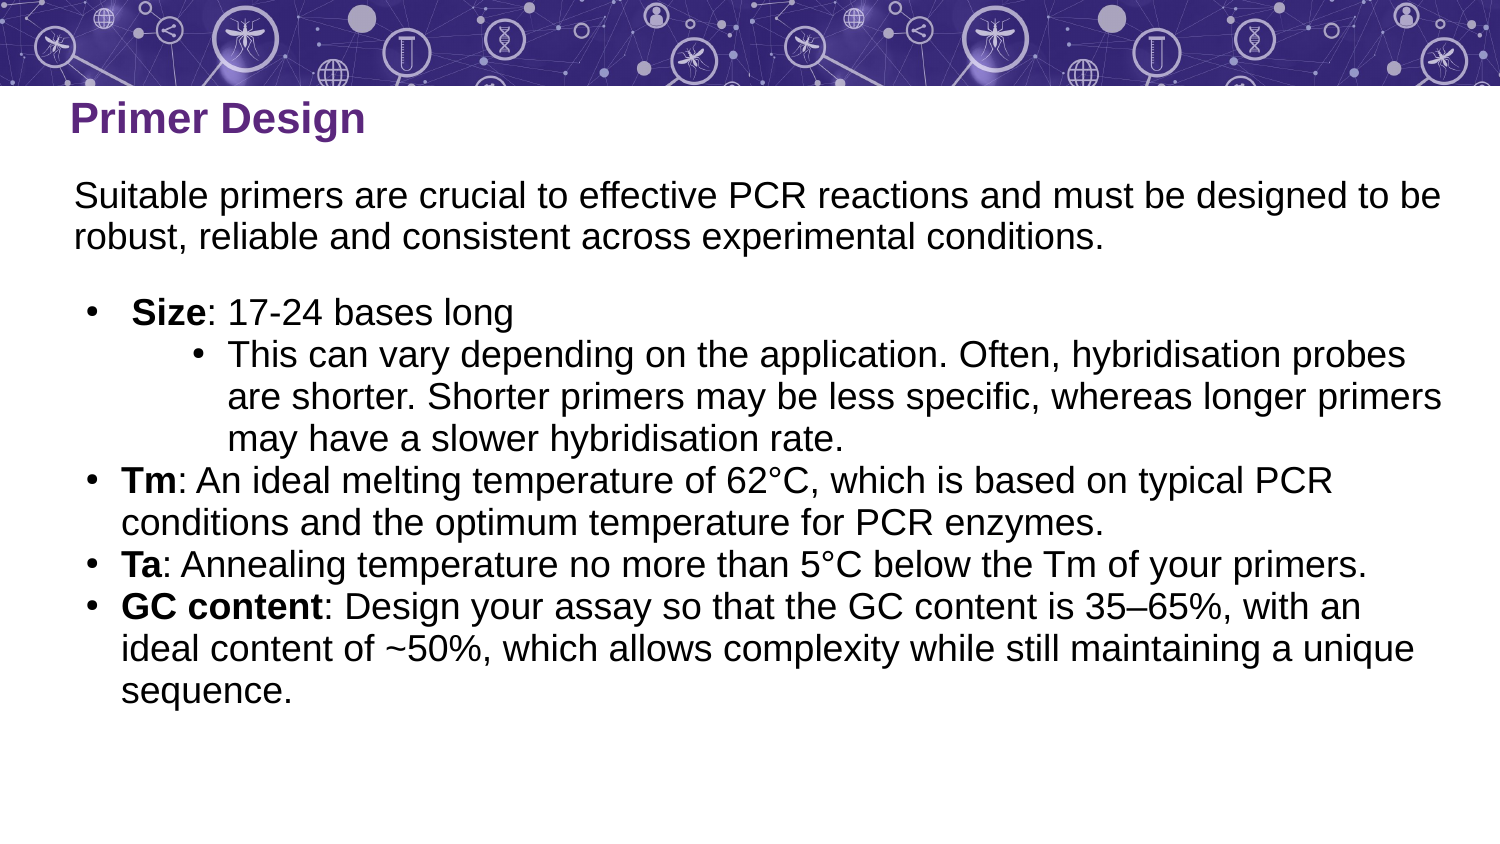

# Primer Design
Suitable primers are crucial to effective PCR reactions and must be designed to be robust, reliable and consistent across experimental conditions.
 Size: 17-24 bases long
This can vary depending on the application. Often, hybridisation probes are shorter. Shorter primers may be less specific, whereas longer primers may have a slower hybridisation rate.
Tm: An ideal melting temperature of 62°C, which is based on typical PCR conditions and the optimum temperature for PCR enzymes.
Ta: Annealing temperature no more than 5°C below the Tm of your primers.
GC content: Design your assay so that the GC content is 35–65%, with an ideal content of ~50%, which allows complexity while still maintaining a unique sequence.